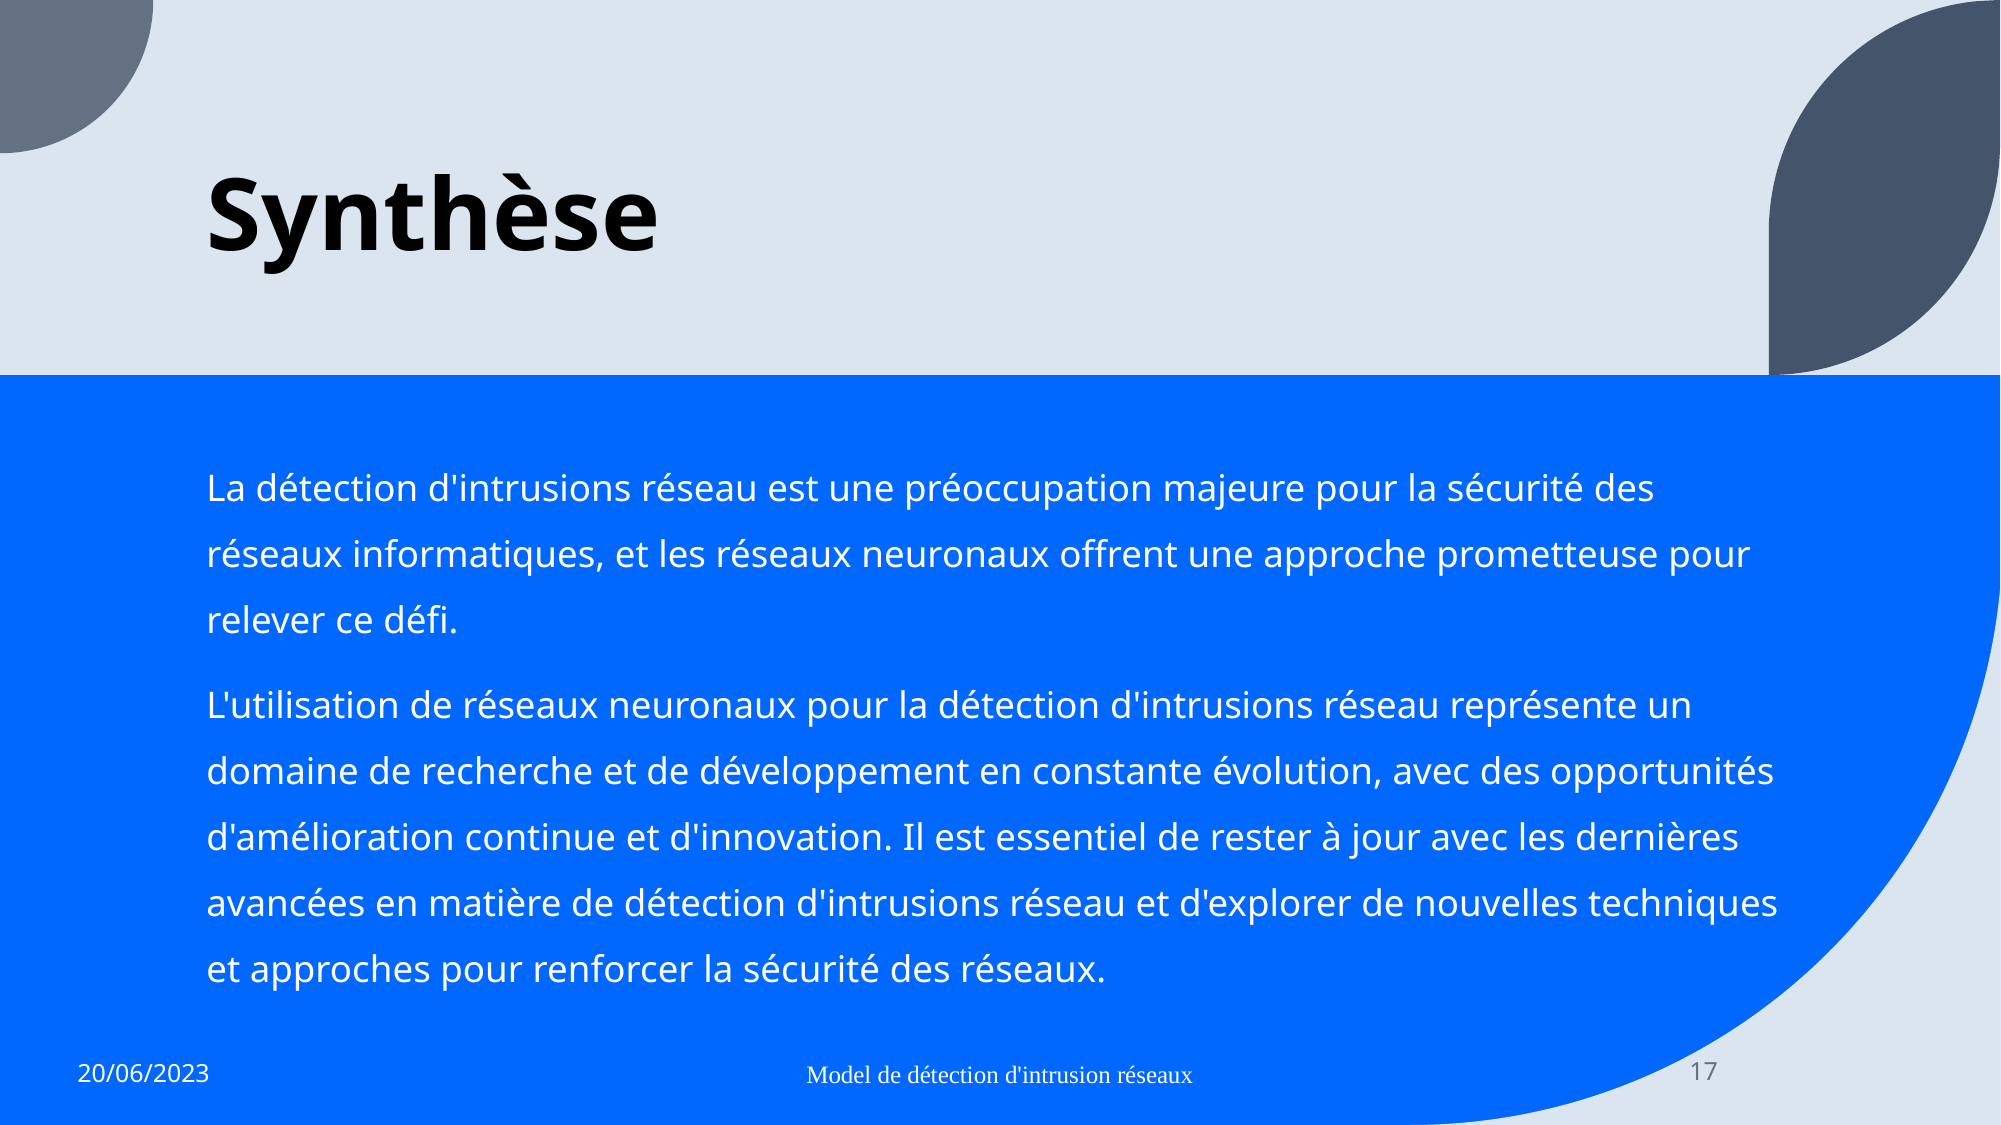

# Synthèse
La détection d'intrusions réseau est une préoccupation majeure pour la sécurité des réseaux informatiques, et les réseaux neuronaux offrent une approche prometteuse pour relever ce défi.
L'utilisation de réseaux neuronaux pour la détection d'intrusions réseau représente un domaine de recherche et de développement en constante évolution, avec des opportunités d'amélioration continue et d'innovation. Il est essentiel de rester à jour avec les dernières avancées en matière de détection d'intrusions réseau et d'explorer de nouvelles techniques et approches pour renforcer la sécurité des réseaux.
20/06/2023
Model de détection d'intrusion réseaux